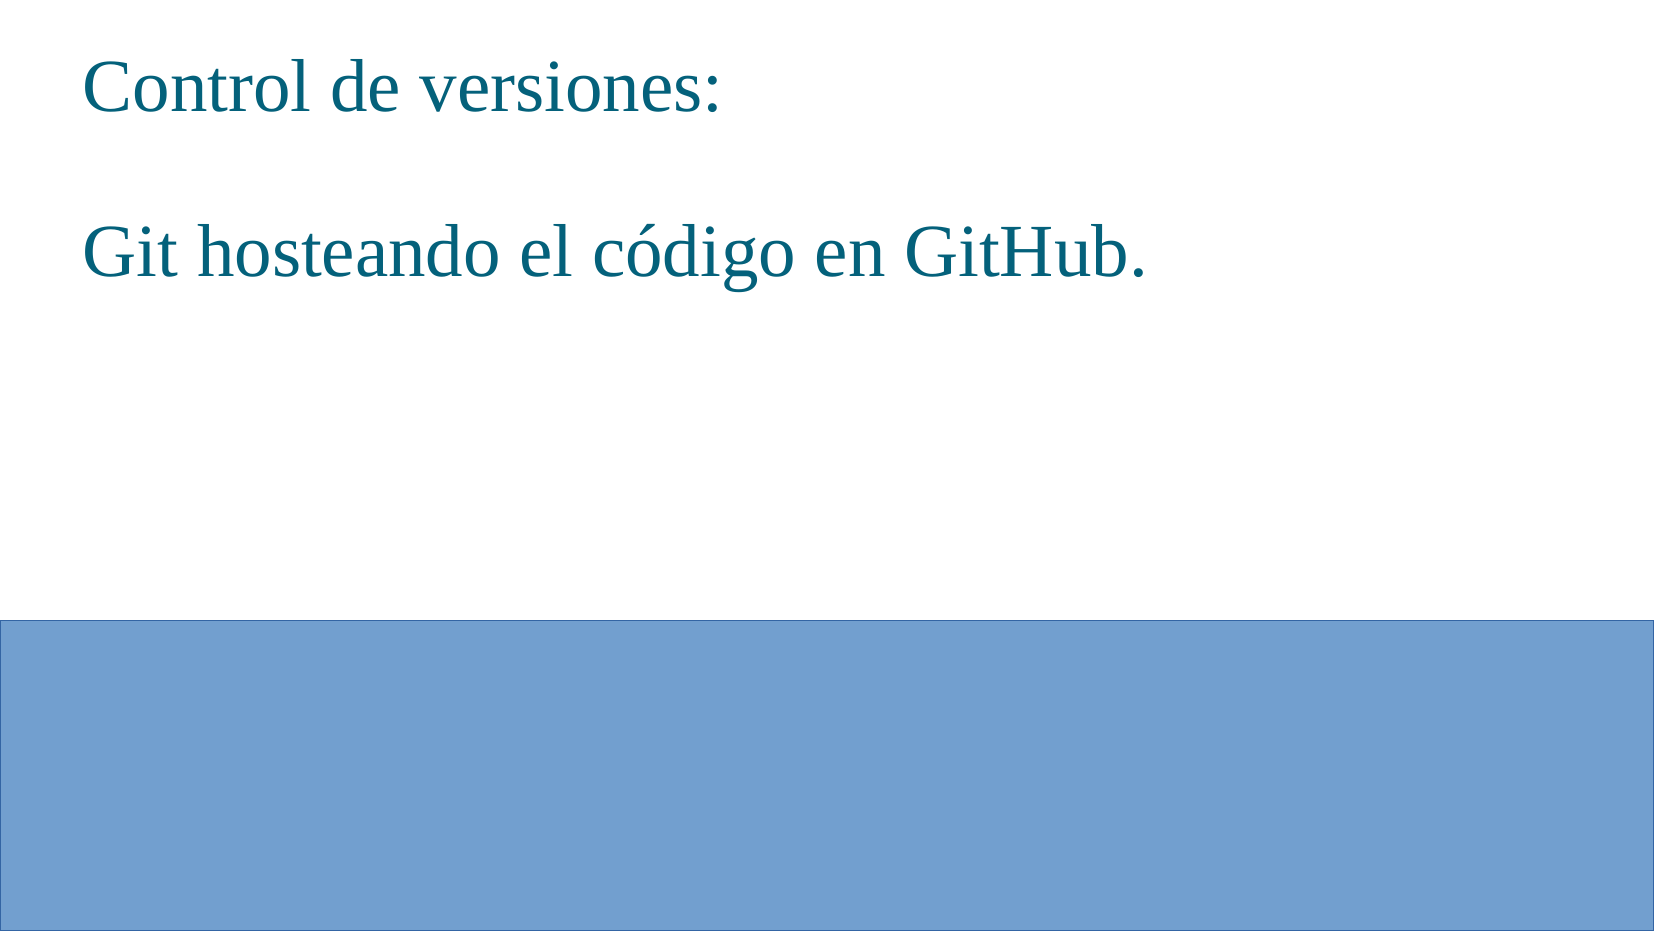

# Control de versiones: Git hosteando el código en GitHub.